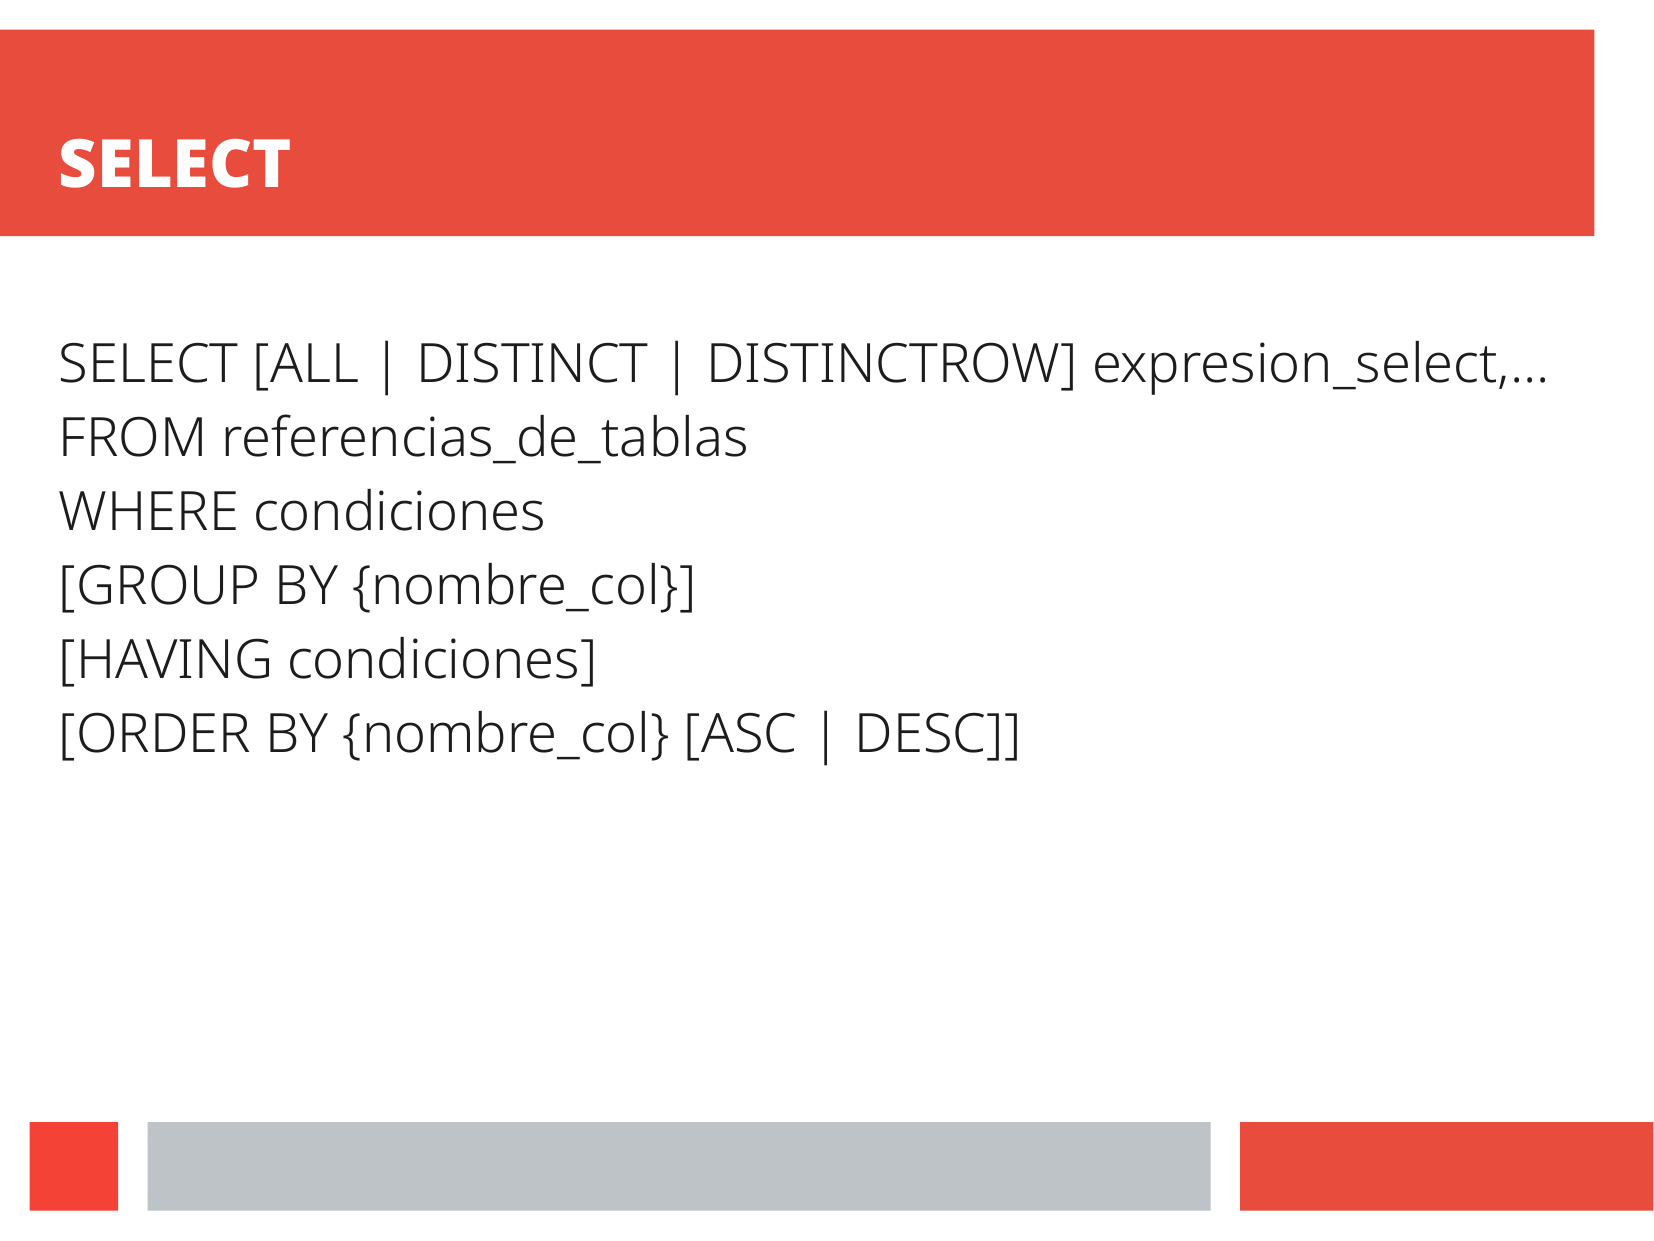

# SELECT
SELECT [ALL | DISTINCT | DISTINCTROW] expresion_select,...
FROM referencias_de_tablas
WHERE condiciones
[GROUP BY {nombre_col}]
[HAVING condiciones]
[ORDER BY {nombre_col} [ASC | DESC]]